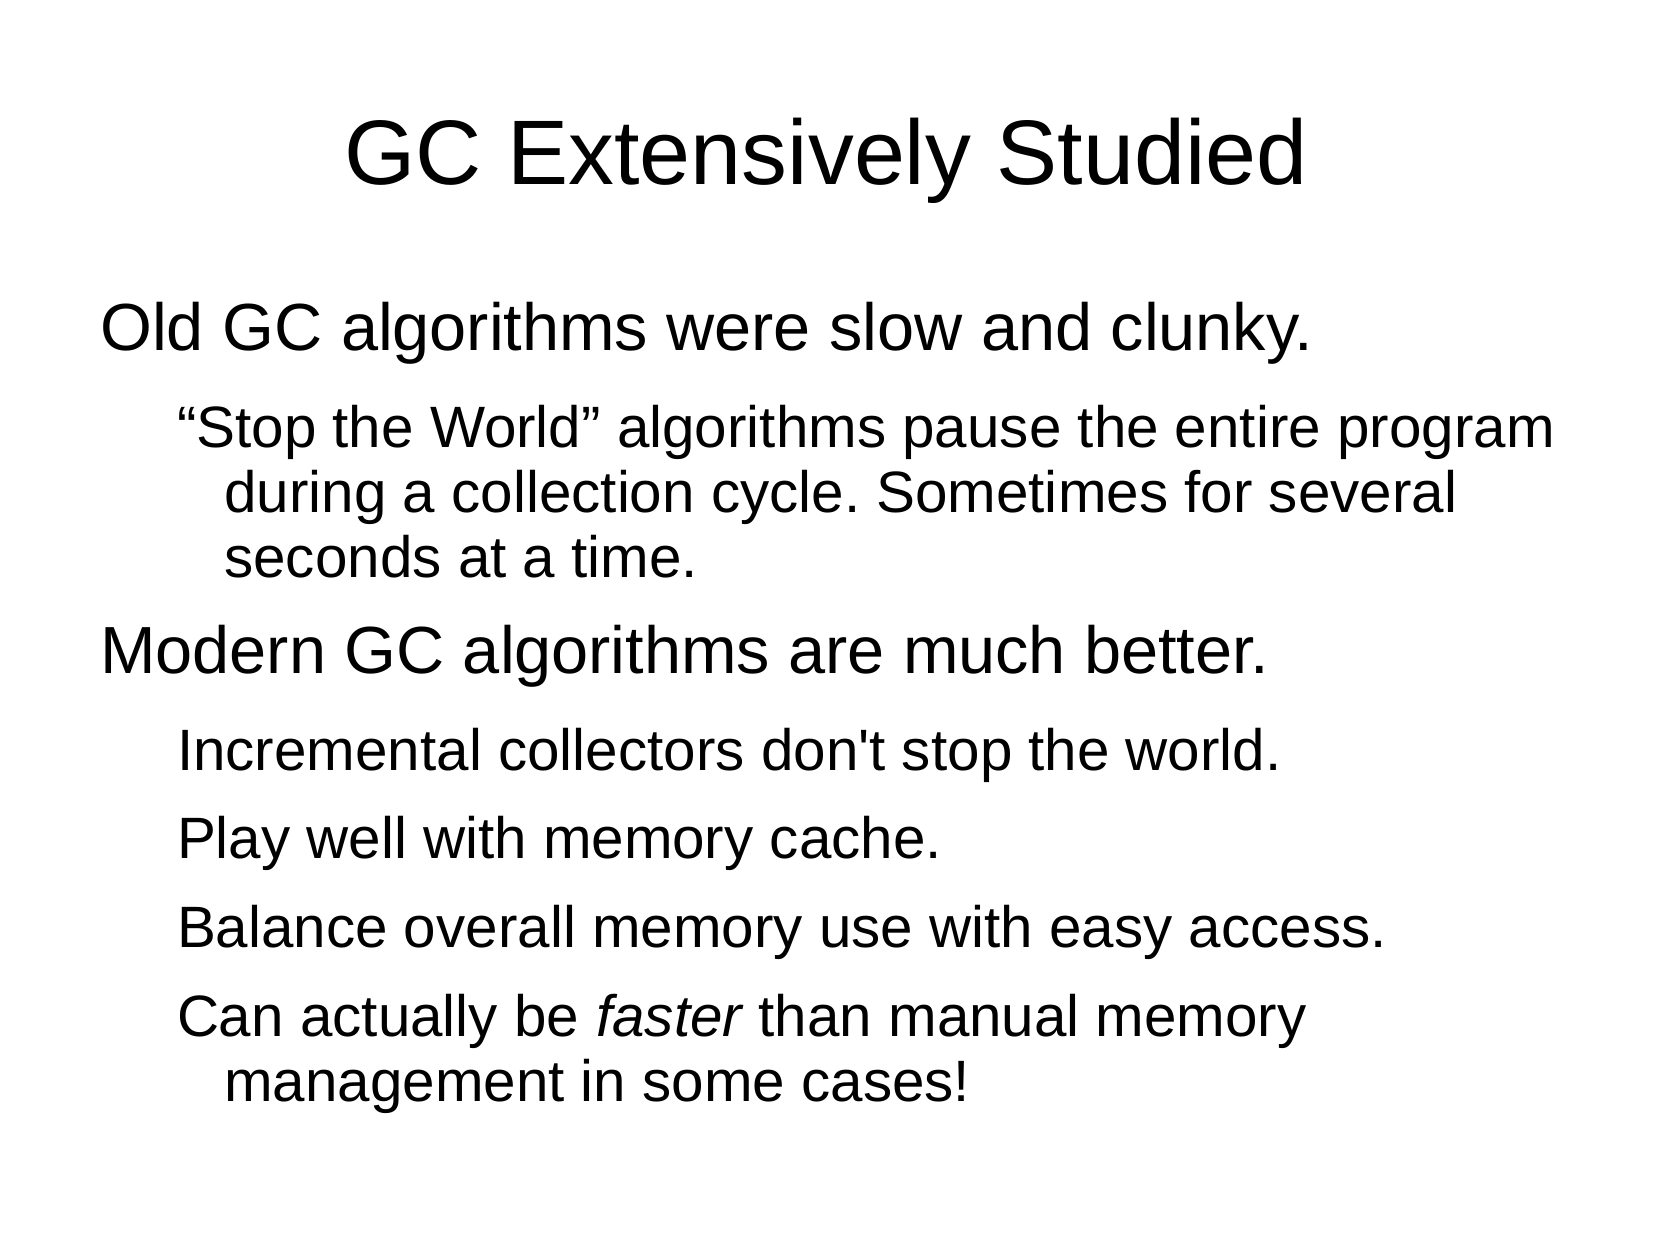

# GC Extensively Studied
Old GC algorithms were slow and clunky.
“Stop the World” algorithms pause the entire program during a collection cycle. Sometimes for several seconds at a time.
Modern GC algorithms are much better.
Incremental collectors don't stop the world.
Play well with memory cache.
Balance overall memory use with easy access.
Can actually be faster than manual memory management in some cases!